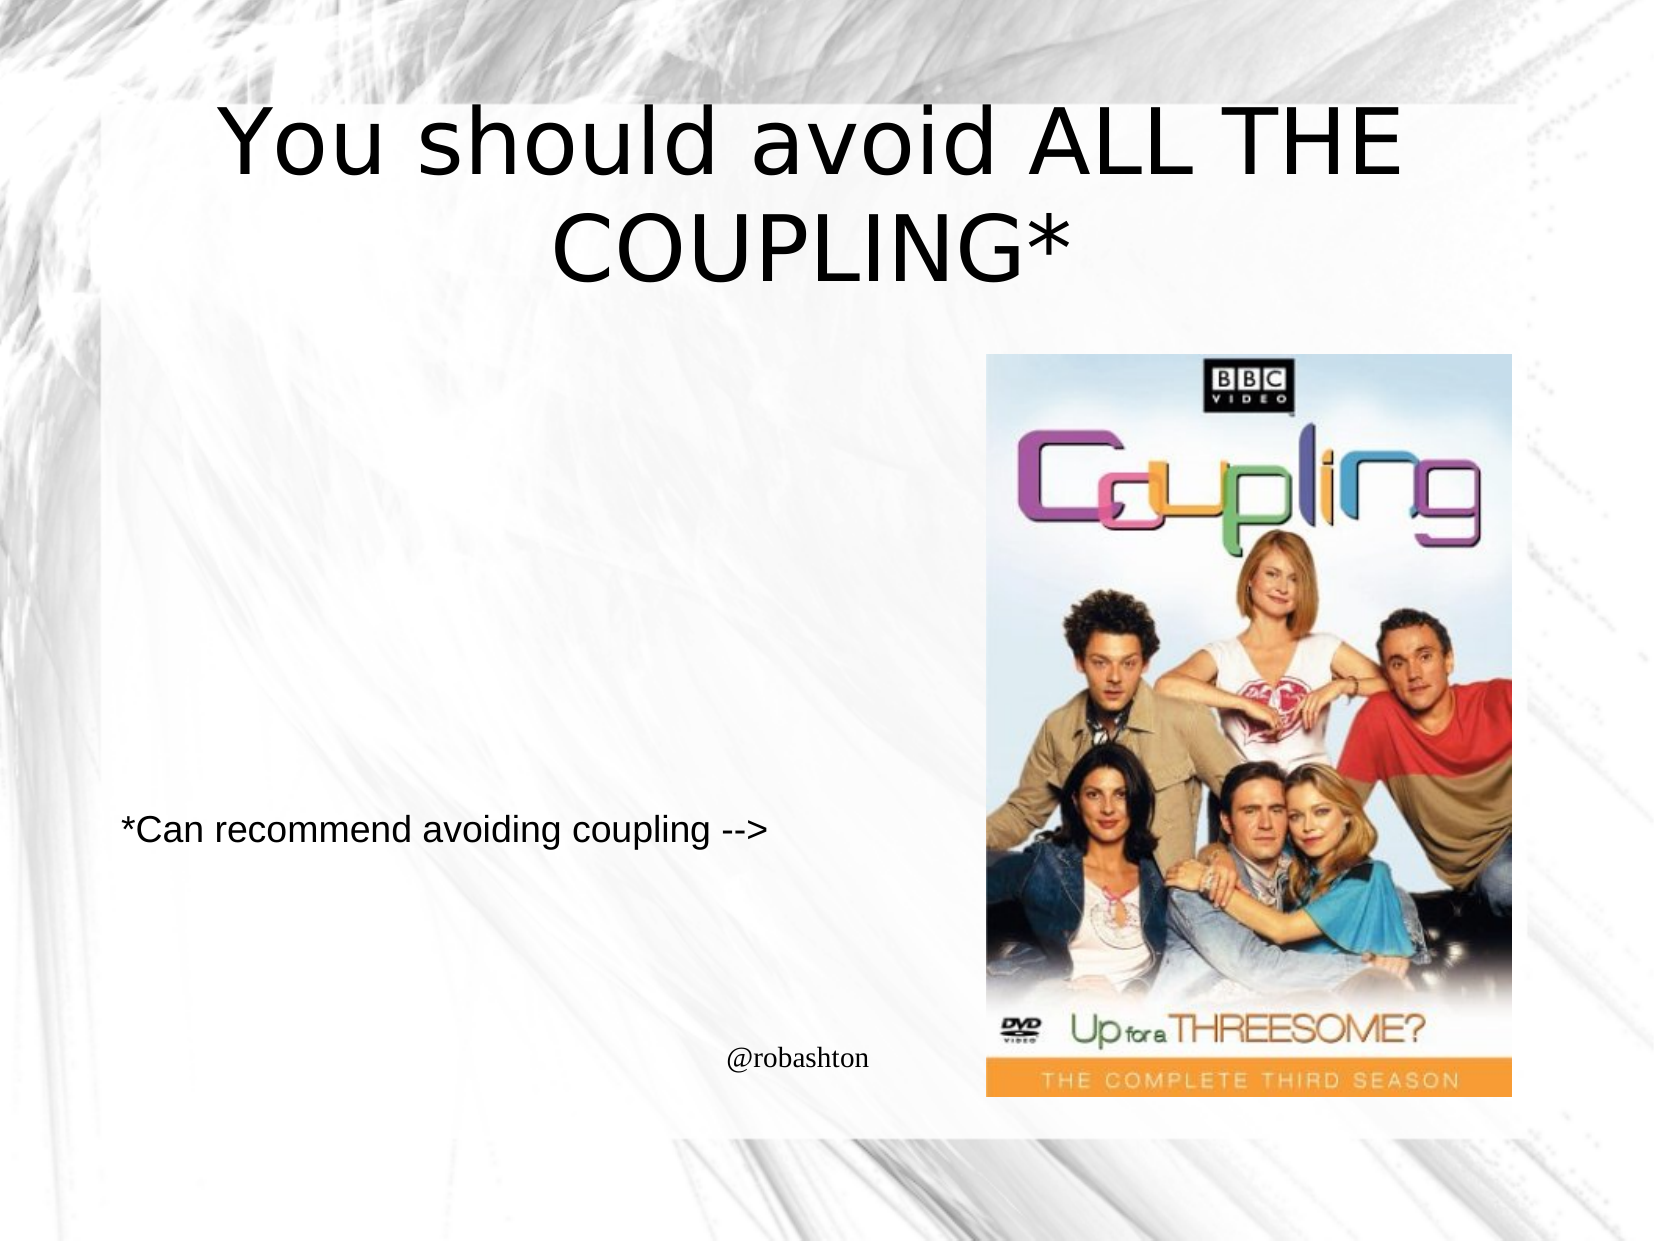

# You should avoid ALL THE COUPLING*
*Can recommend avoiding coupling -->
@robashton